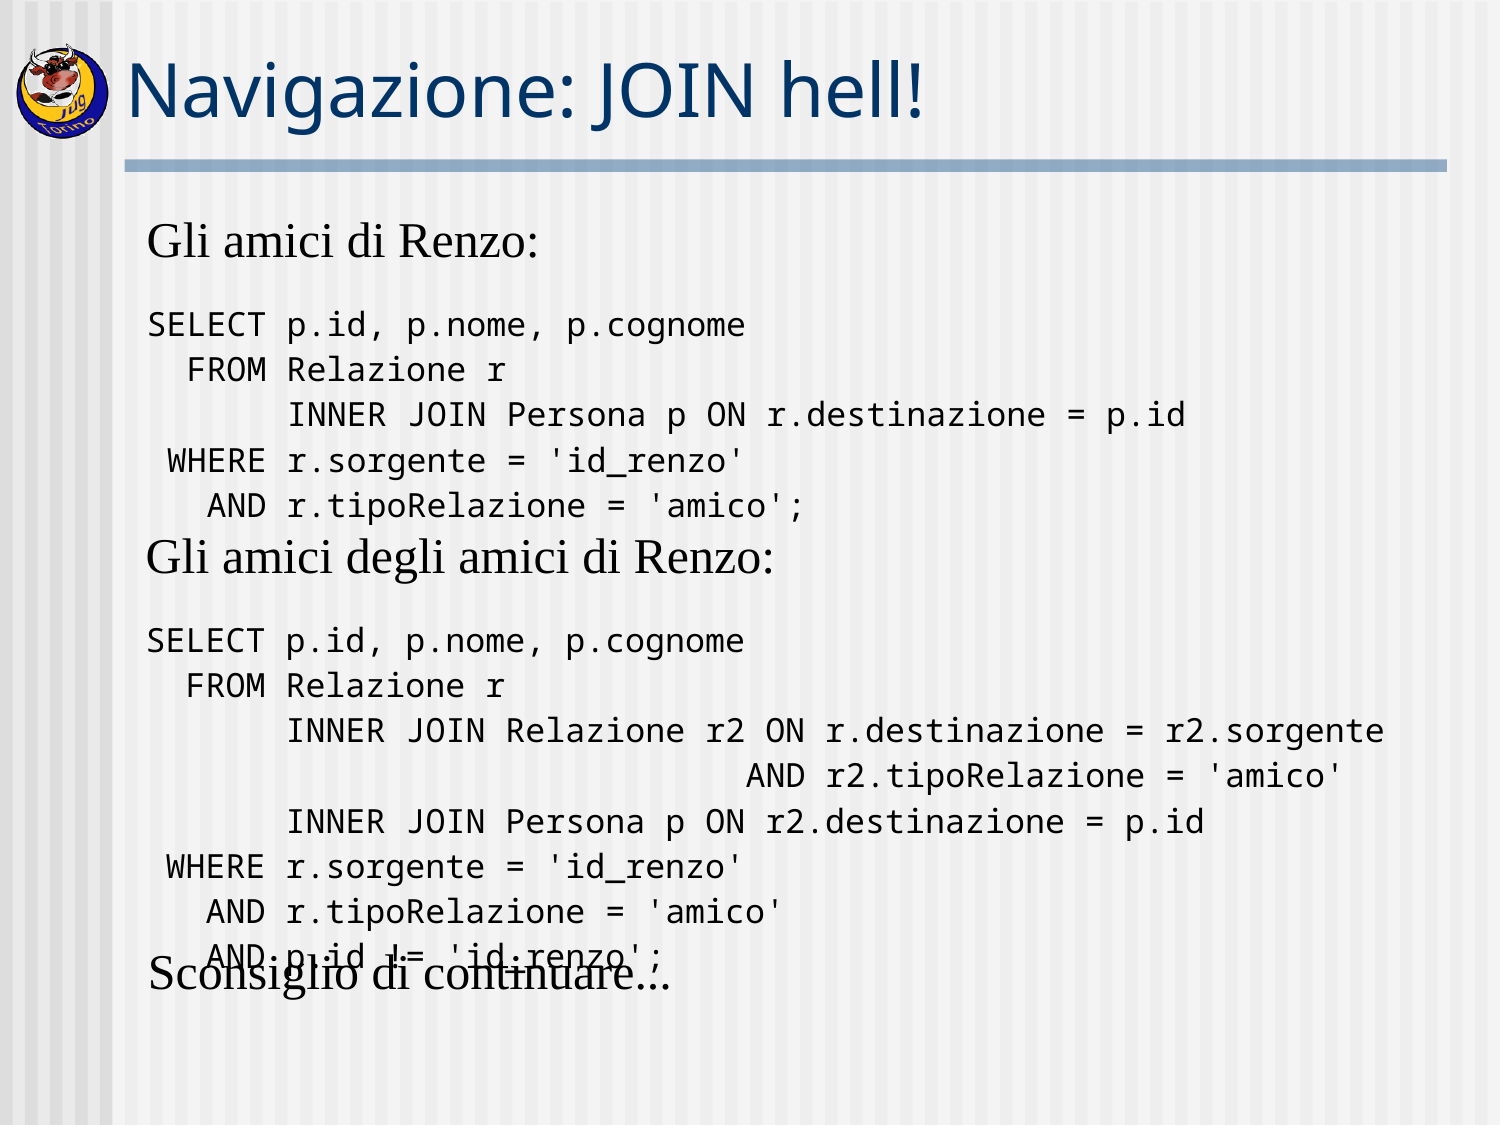

# Navigazione: JOIN hell!
Gli amici di Renzo:
SELECT p.id, p.nome, p.cognome
 FROM Relazione r
 INNER JOIN Persona p ON r.destinazione = p.id
 WHERE r.sorgente = 'id_renzo'
 AND r.tipoRelazione = 'amico';
Gli amici degli amici di Renzo:
SELECT p.id, p.nome, p.cognome
 FROM Relazione r
 INNER JOIN Relazione r2 ON r.destinazione = r2.sorgente
 AND r2.tipoRelazione = 'amico'
 INNER JOIN Persona p ON r2.destinazione = p.id
 WHERE r.sorgente = 'id_renzo'
 AND r.tipoRelazione = 'amico'
 AND p.id != 'id_renzo';
Sconsiglio di continuare...